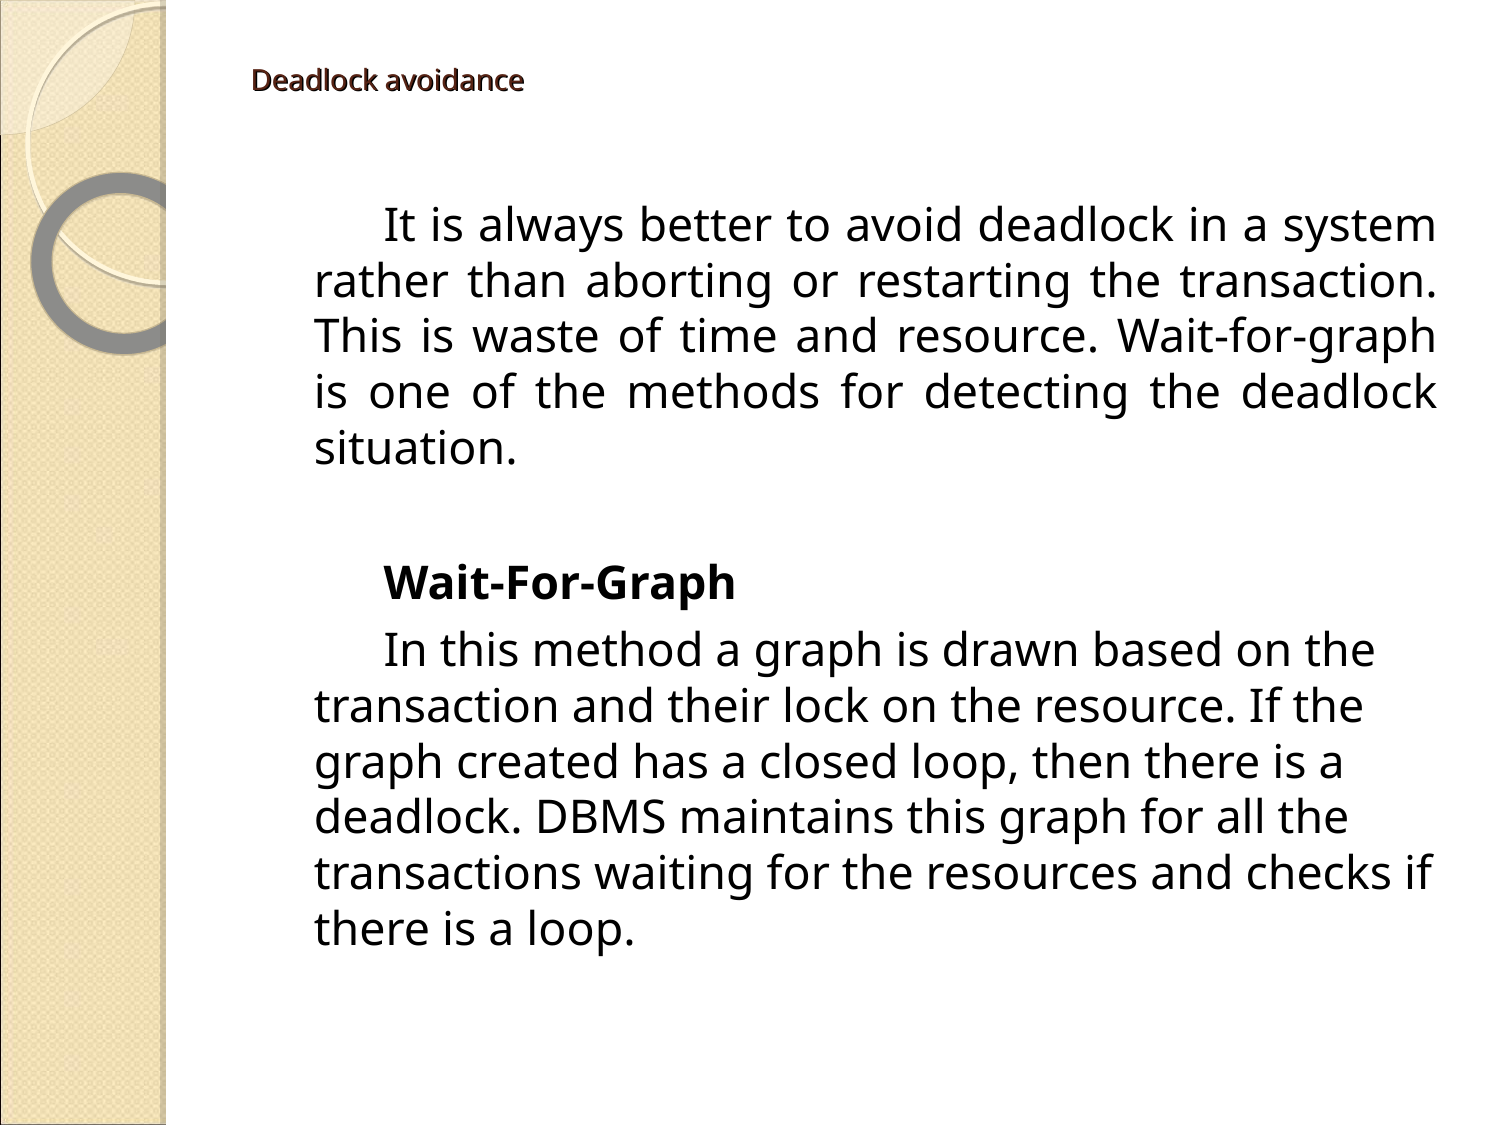

# Deadlock avoidance
	It is always better to avoid deadlock in a system rather than aborting or restarting the transaction. This is waste of time and resource. Wait-for-graph is one of the methods for detecting the deadlock situation.
	Wait-For-Graph
	In this method a graph is drawn based on the transaction and their lock on the resource. If the graph created has a closed loop, then there is a deadlock. DBMS maintains this graph for all the transactions waiting for the resources and checks if there is a loop.